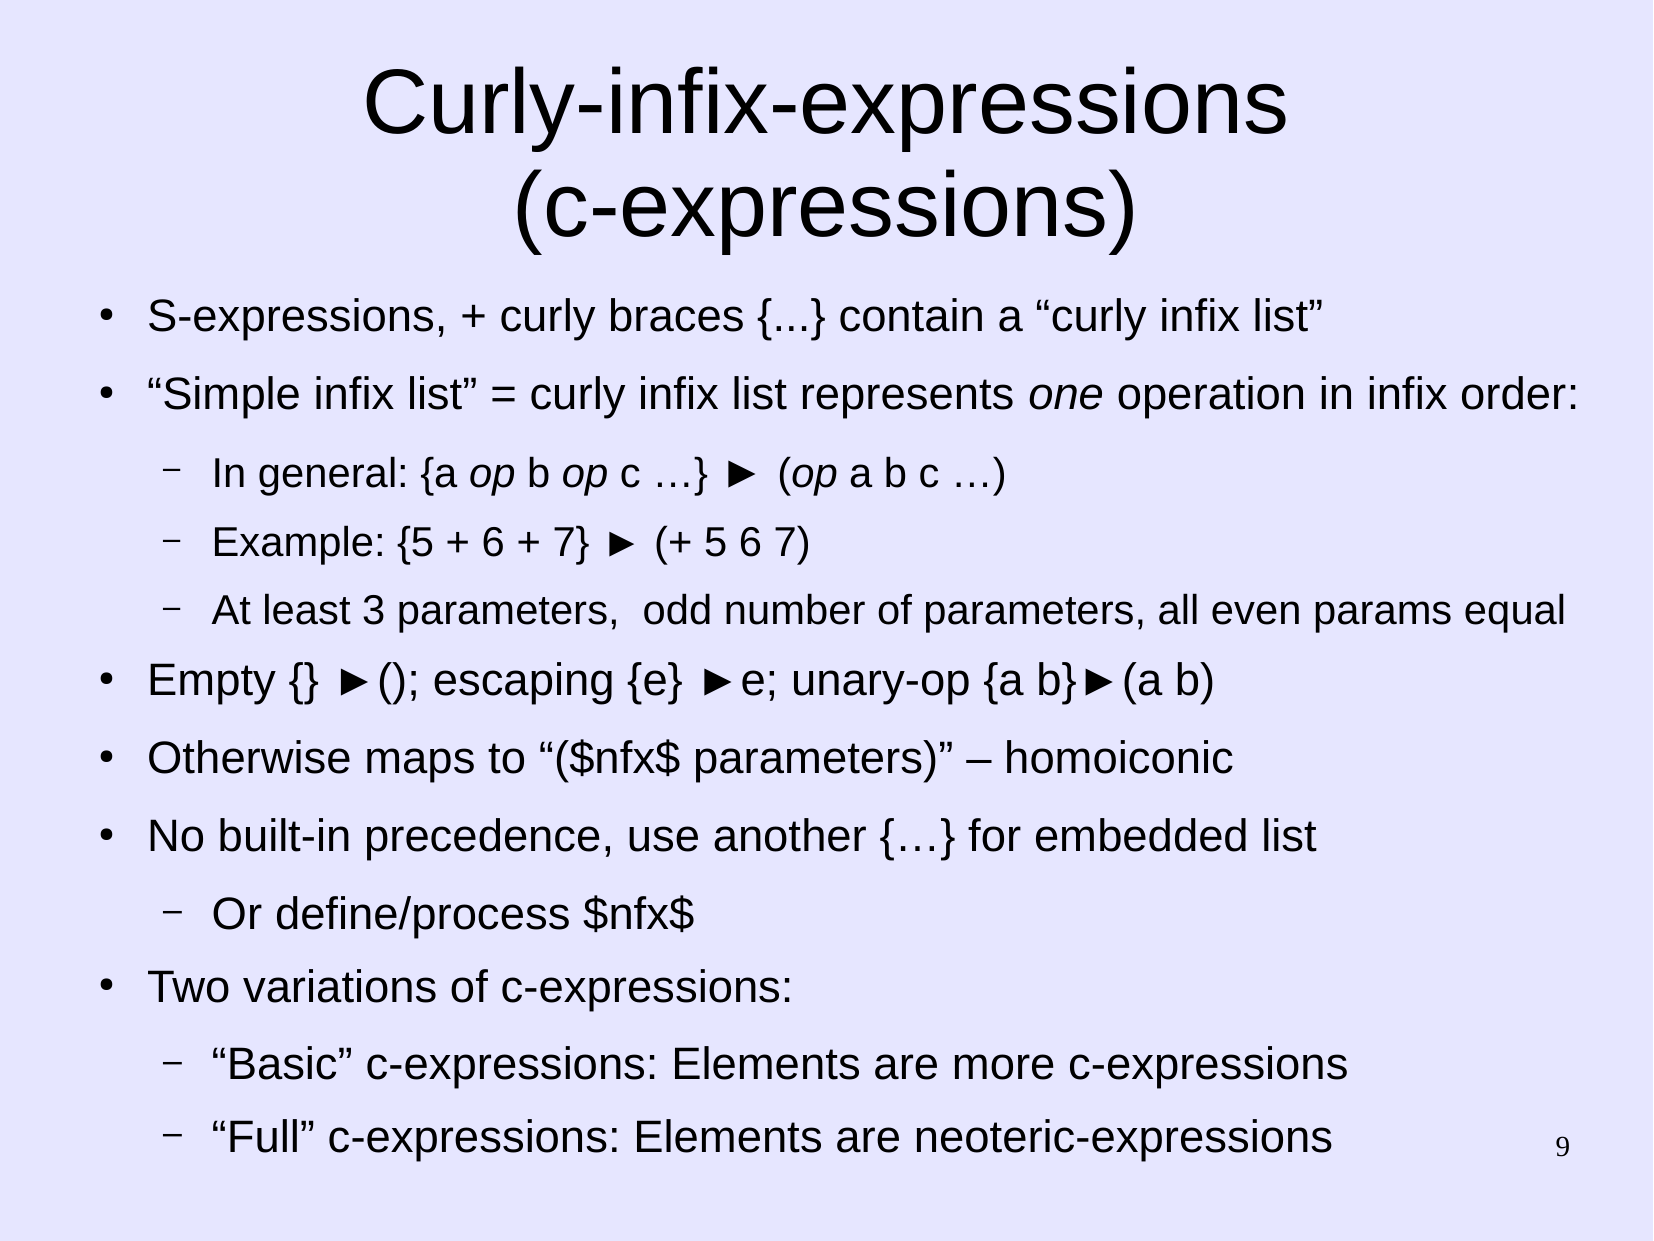

# Curly-infix-expressions (c-expressions)
S-expressions, + curly braces {...} contain a “curly infix list”
“Simple infix list” = curly infix list represents one operation in infix order:
In general: {a op b op c …} ► (op a b c …)
Example: {5 + 6 + 7} ► (+ 5 6 7)
At least 3 parameters, odd number of parameters, all even params equal
Empty {} ►(); escaping {e} ►e; unary-op {a b}►(a b)
Otherwise maps to “($nfx$ parameters)” – homoiconic
No built-in precedence, use another {…} for embedded list
Or define/process $nfx$
Two variations of c-expressions:
“Basic” c-expressions: Elements are more c-expressions
“Full” c-expressions: Elements are neoteric-expressions
9